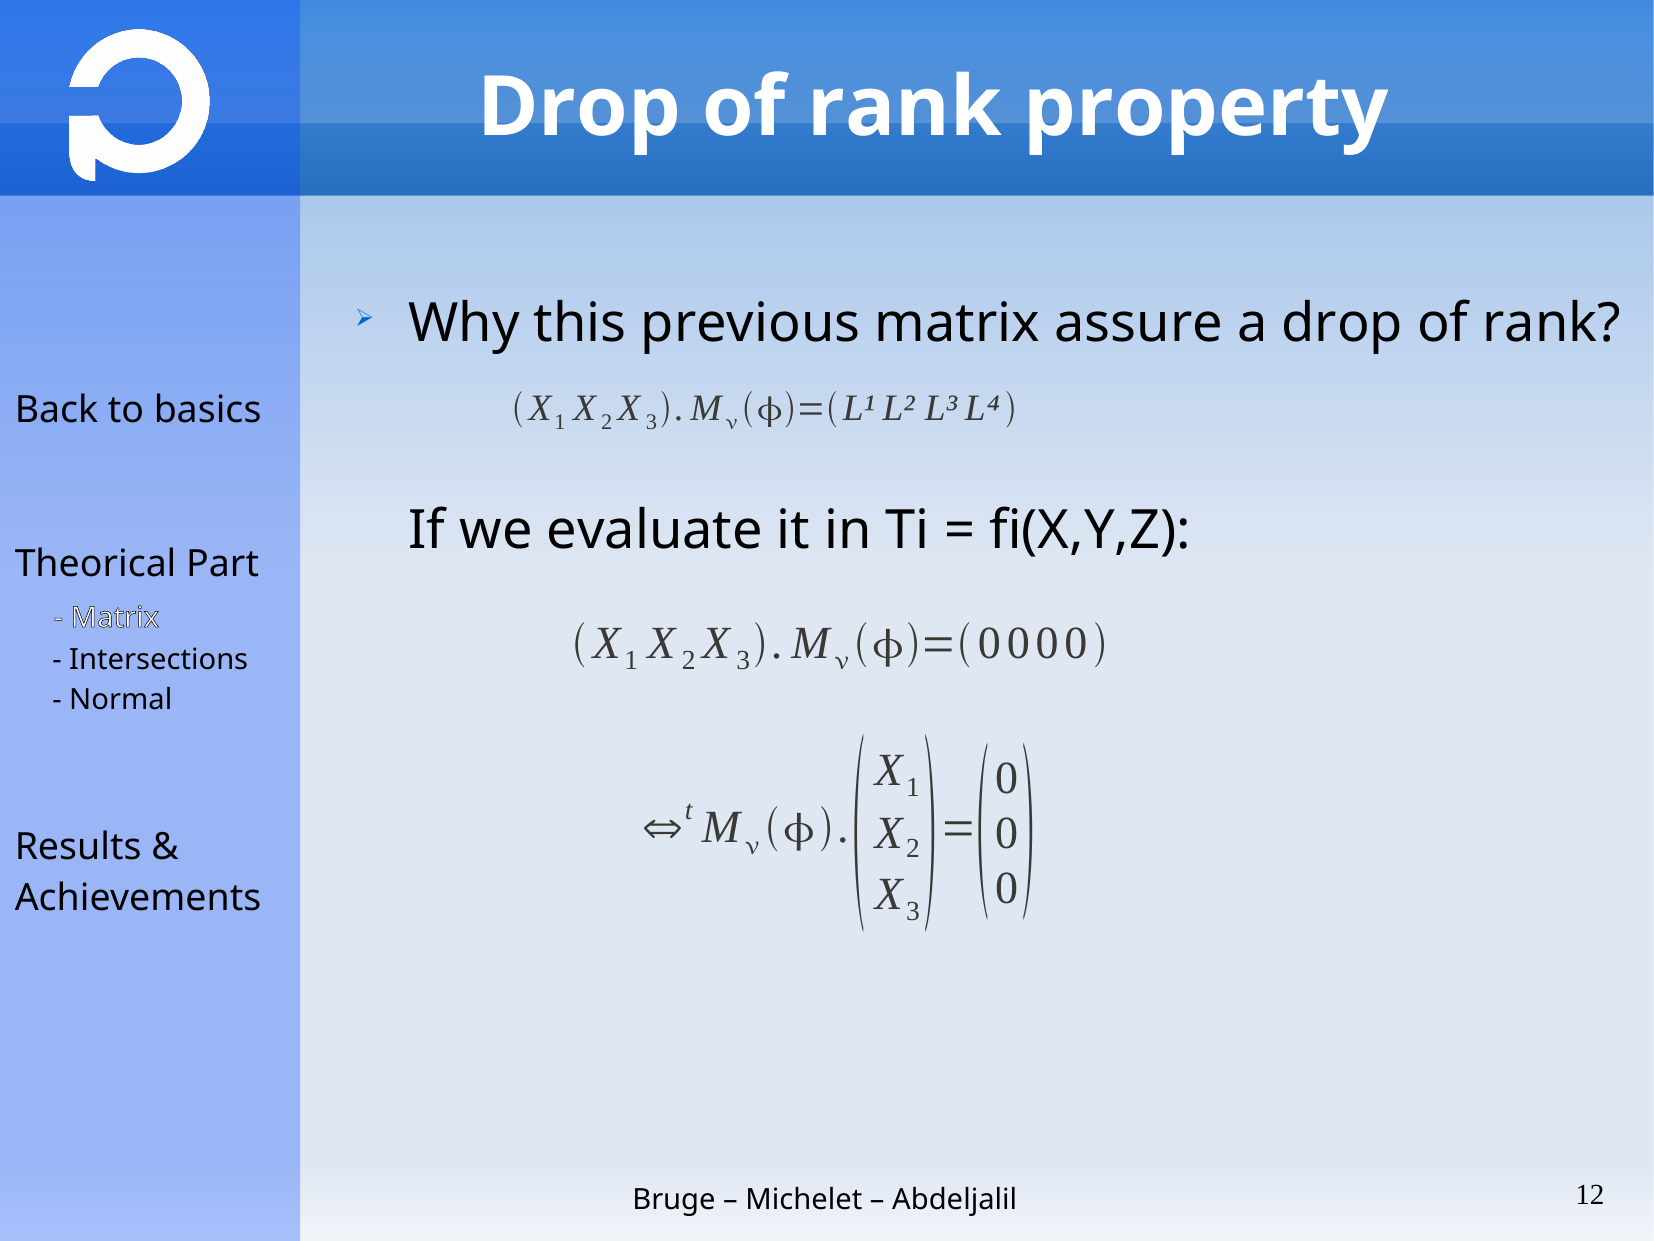

Back to basics
Theorical Part
 - Matrix
 - Intersections
 - Normal
Results & Achievements
# Drop of rank property
Why this previous matrix assure a drop of rank?
If we evaluate it in Ti = fi(X,Y,Z):
Bruge – Michelet – Abdeljalil